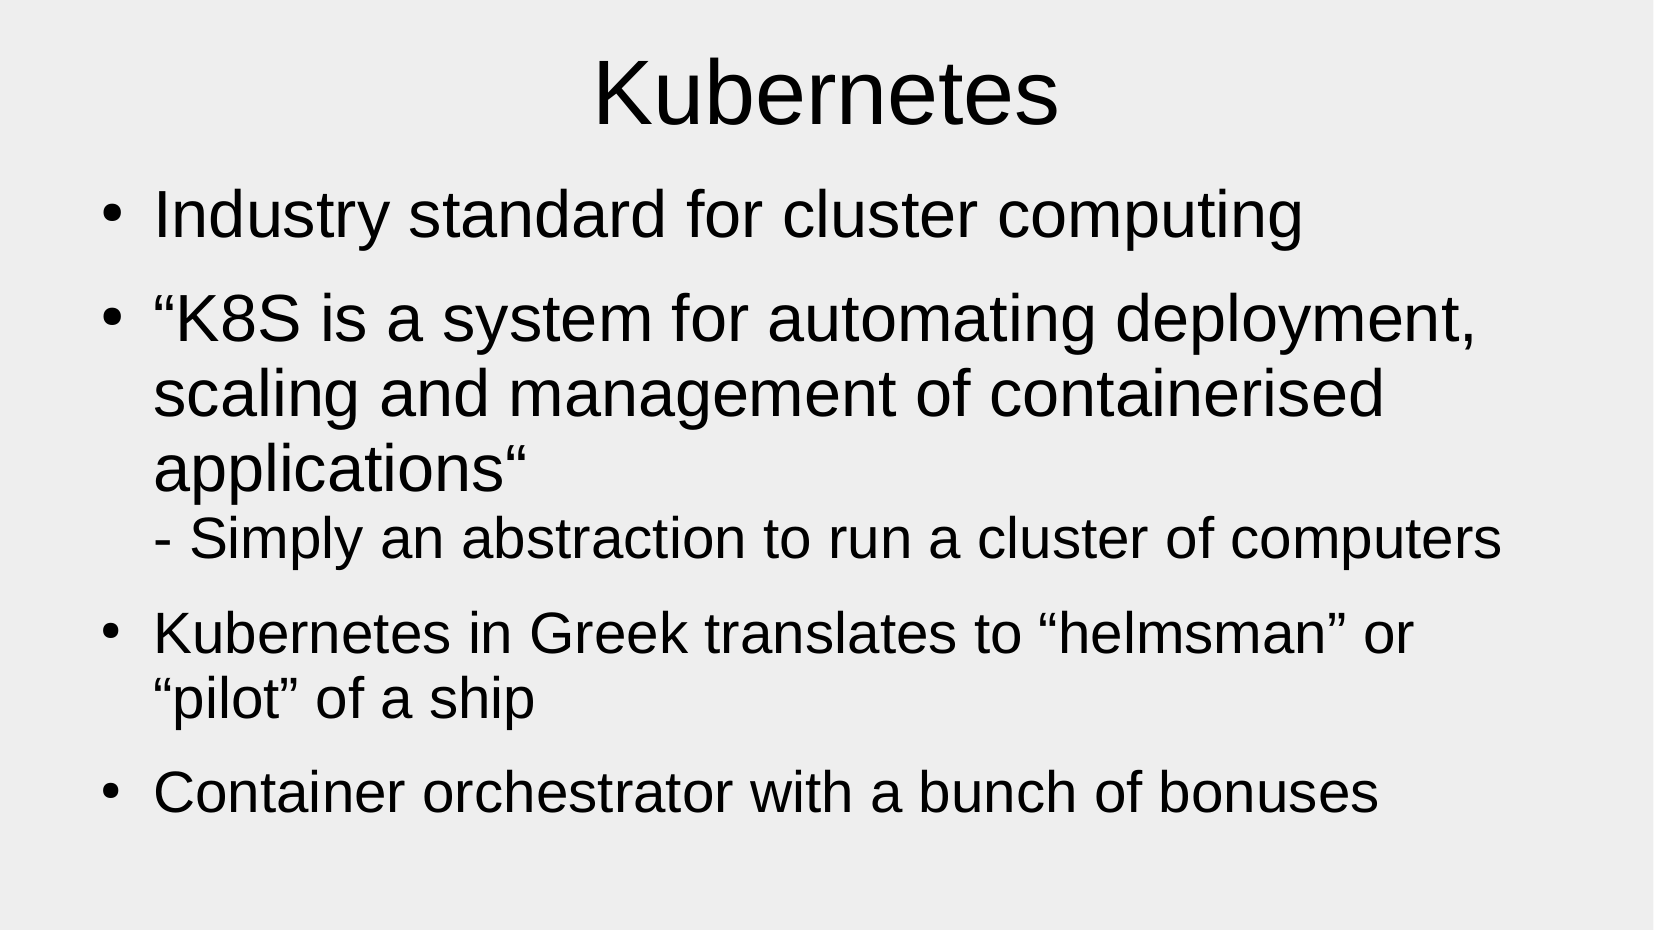

# Kubernetes
Industry standard for cluster computing
“K8S is a system for automating deployment, scaling and management of containerised applications“
- Simply an abstraction to run a cluster of computers
Kubernetes in Greek translates to “helmsman” or “pilot” of a ship
Container orchestrator with a bunch of bonuses